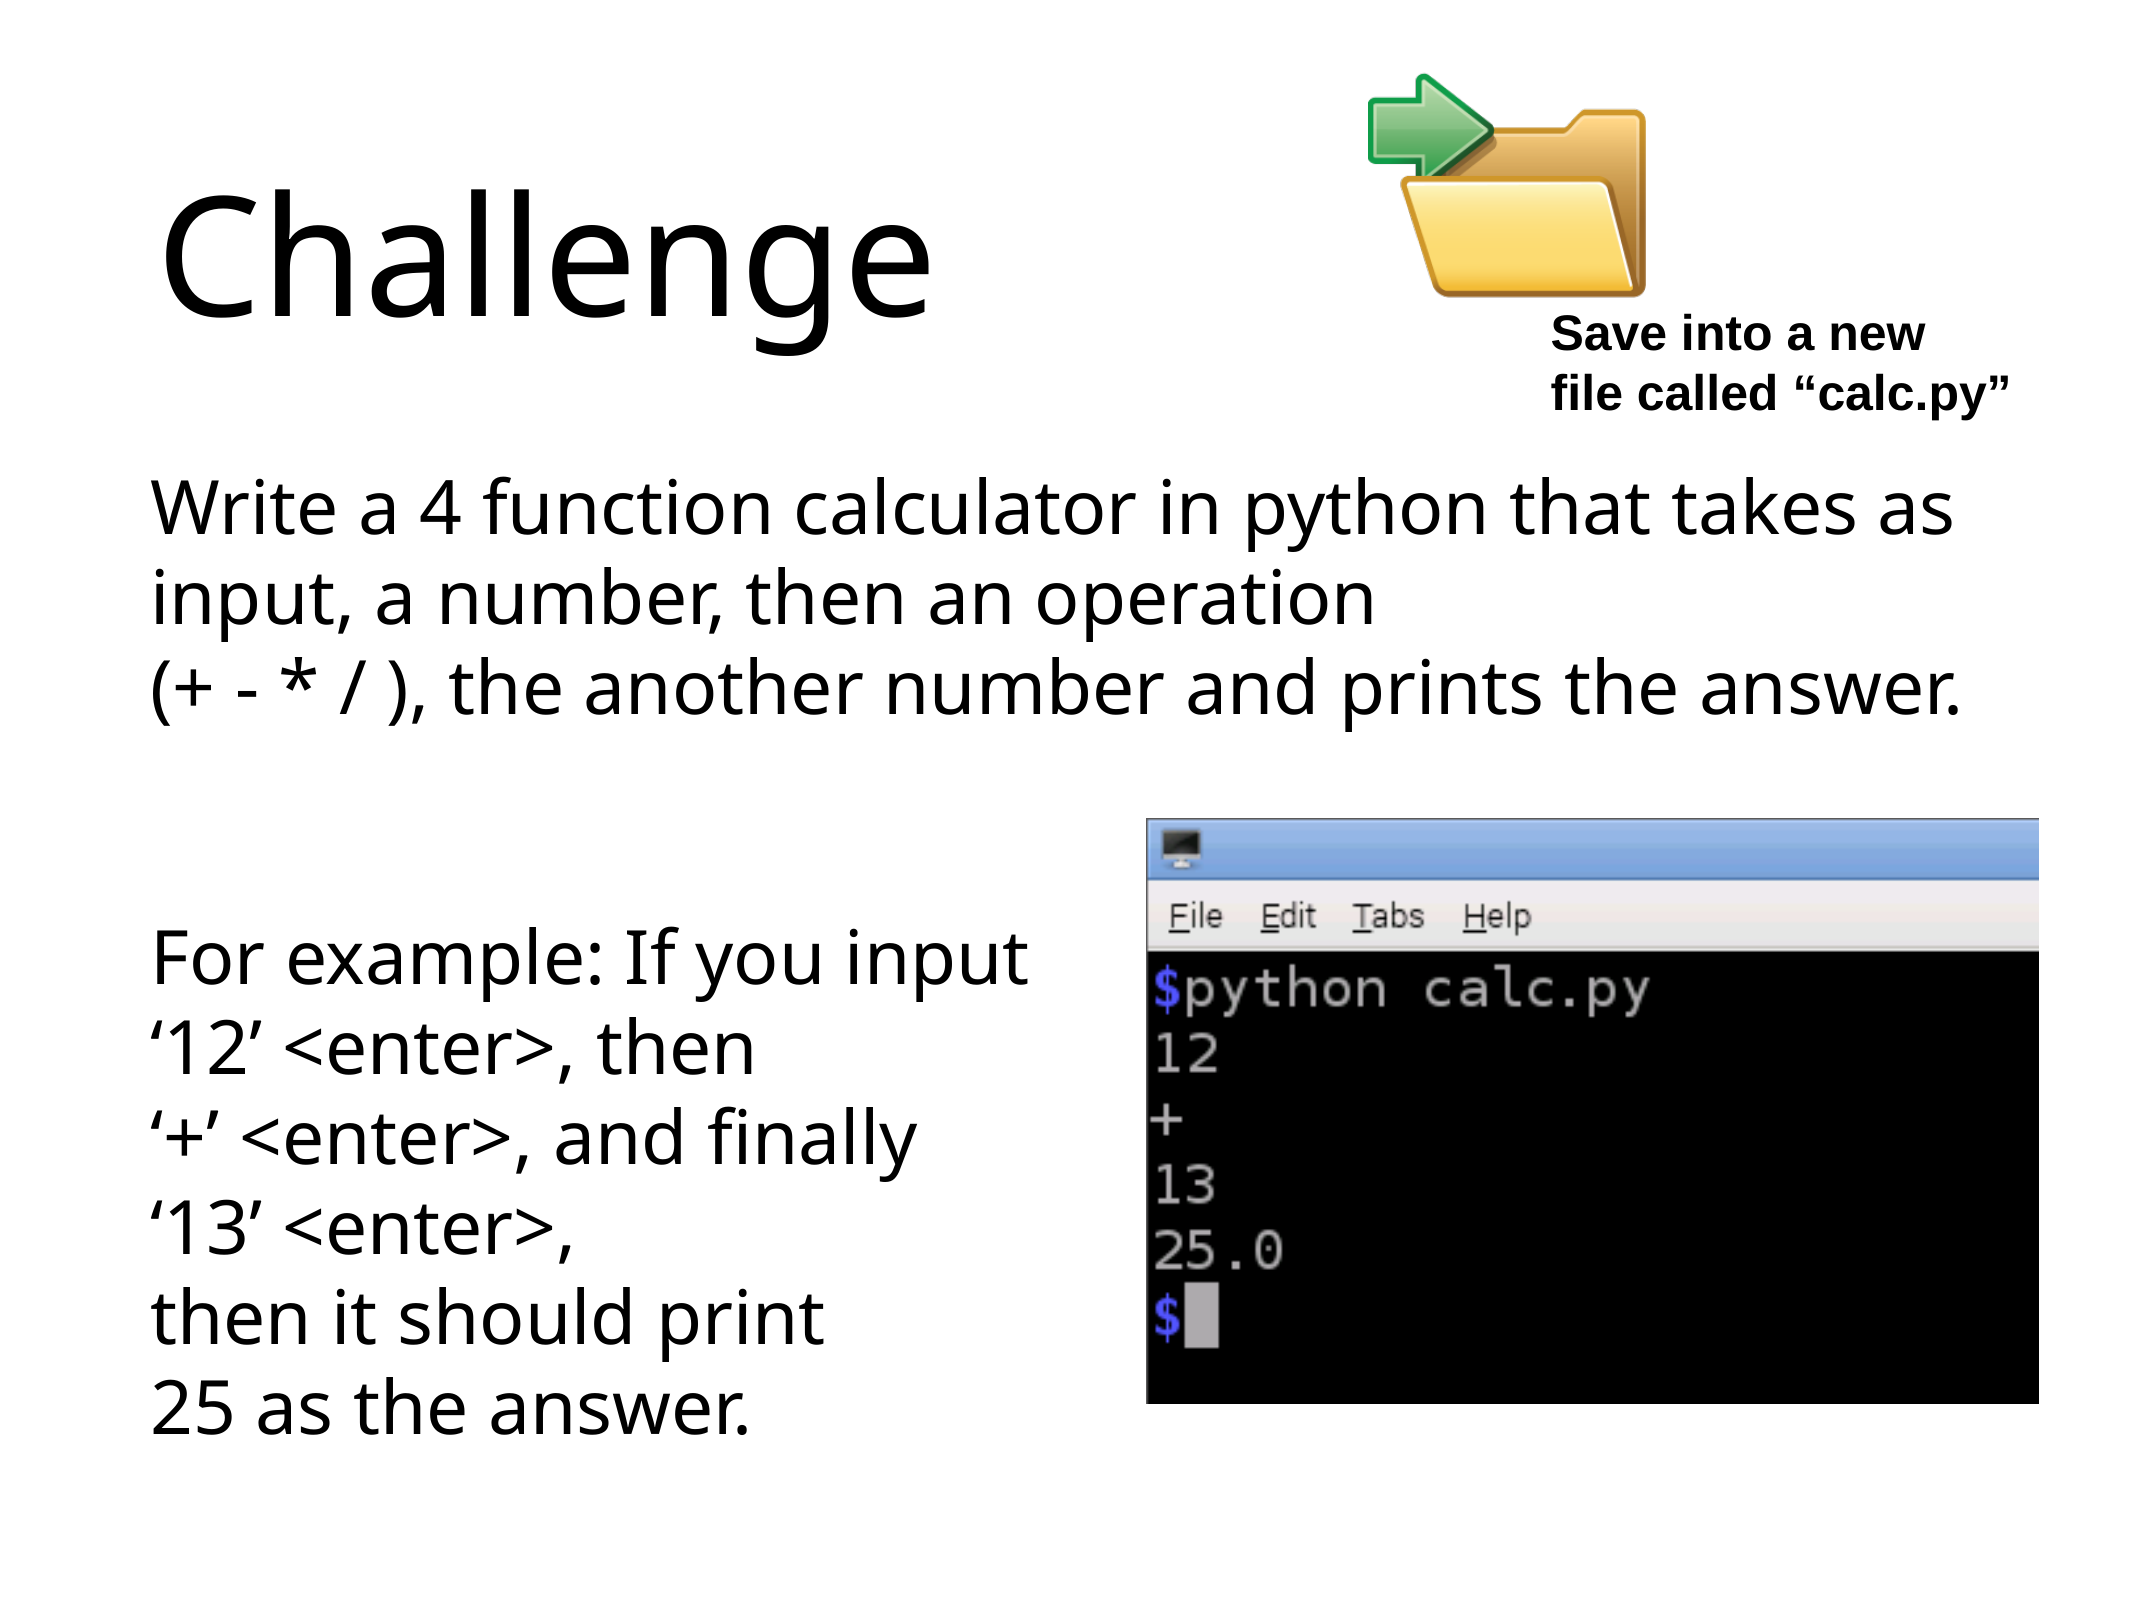

Save into a new
file called “calc.py”
# Challenge
Write a 4 function calculator in python that takes as input, a number, then an operation
(+ - * / ), the another number and prints the answer.
For example: If you input
‘12’ <enter>, then
‘+’ <enter>, and finally
‘13’ <enter>,
then it should print
25 as the answer.